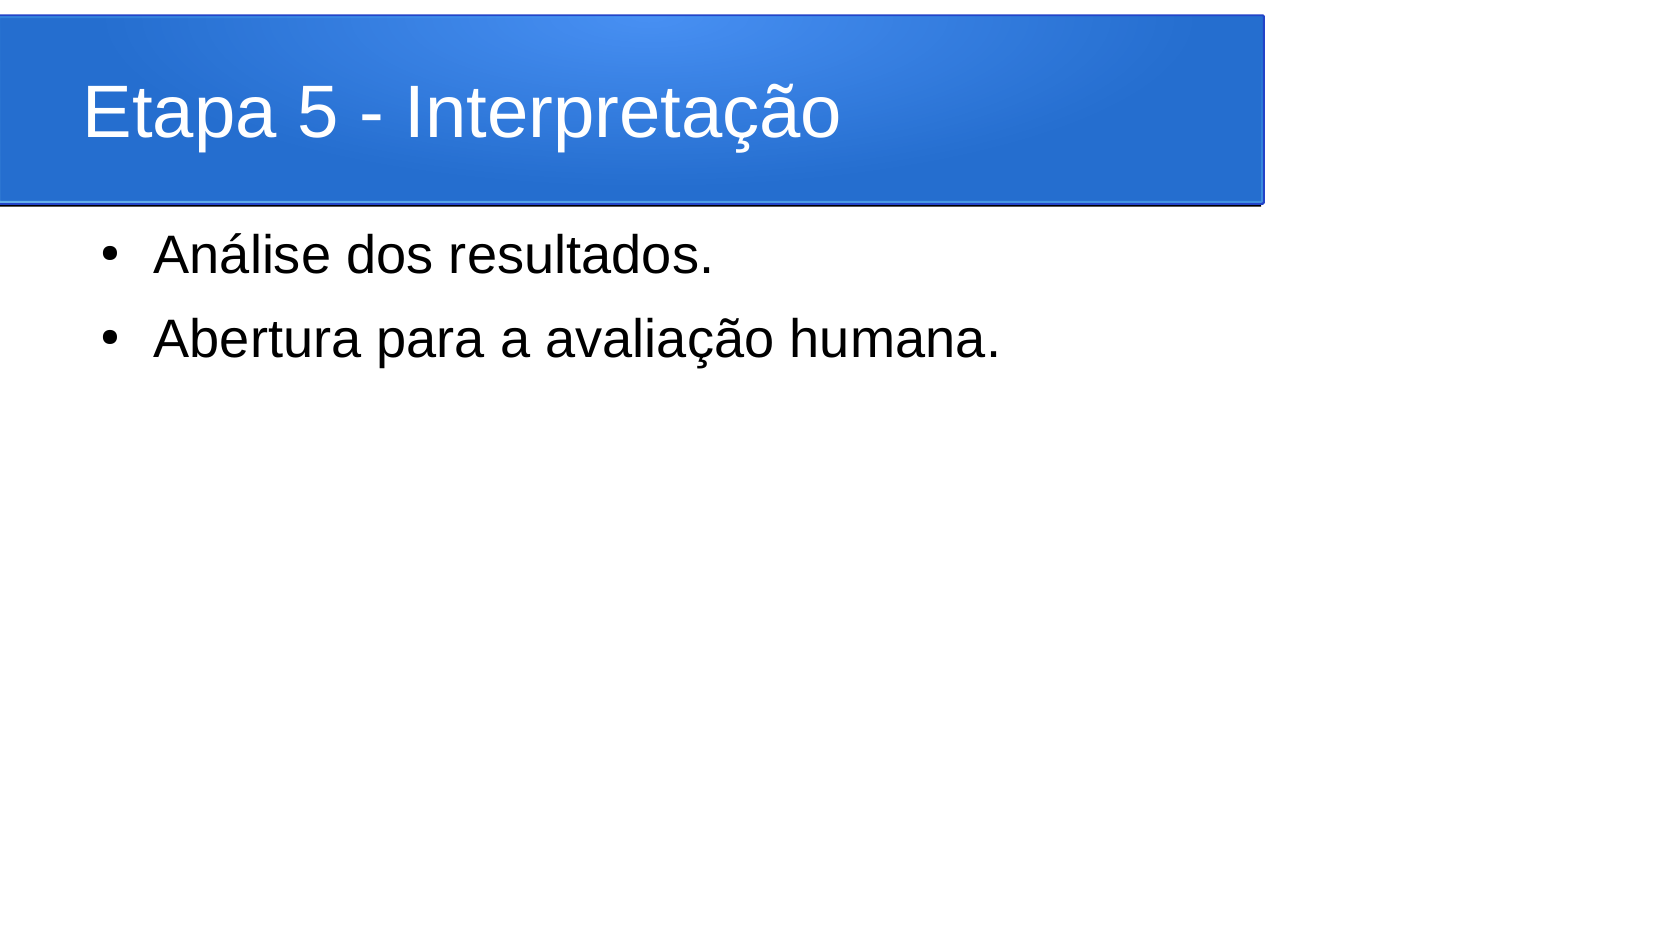

# Etapa 5 - Interpretação
Análise dos resultados.
Abertura para a avaliação humana.